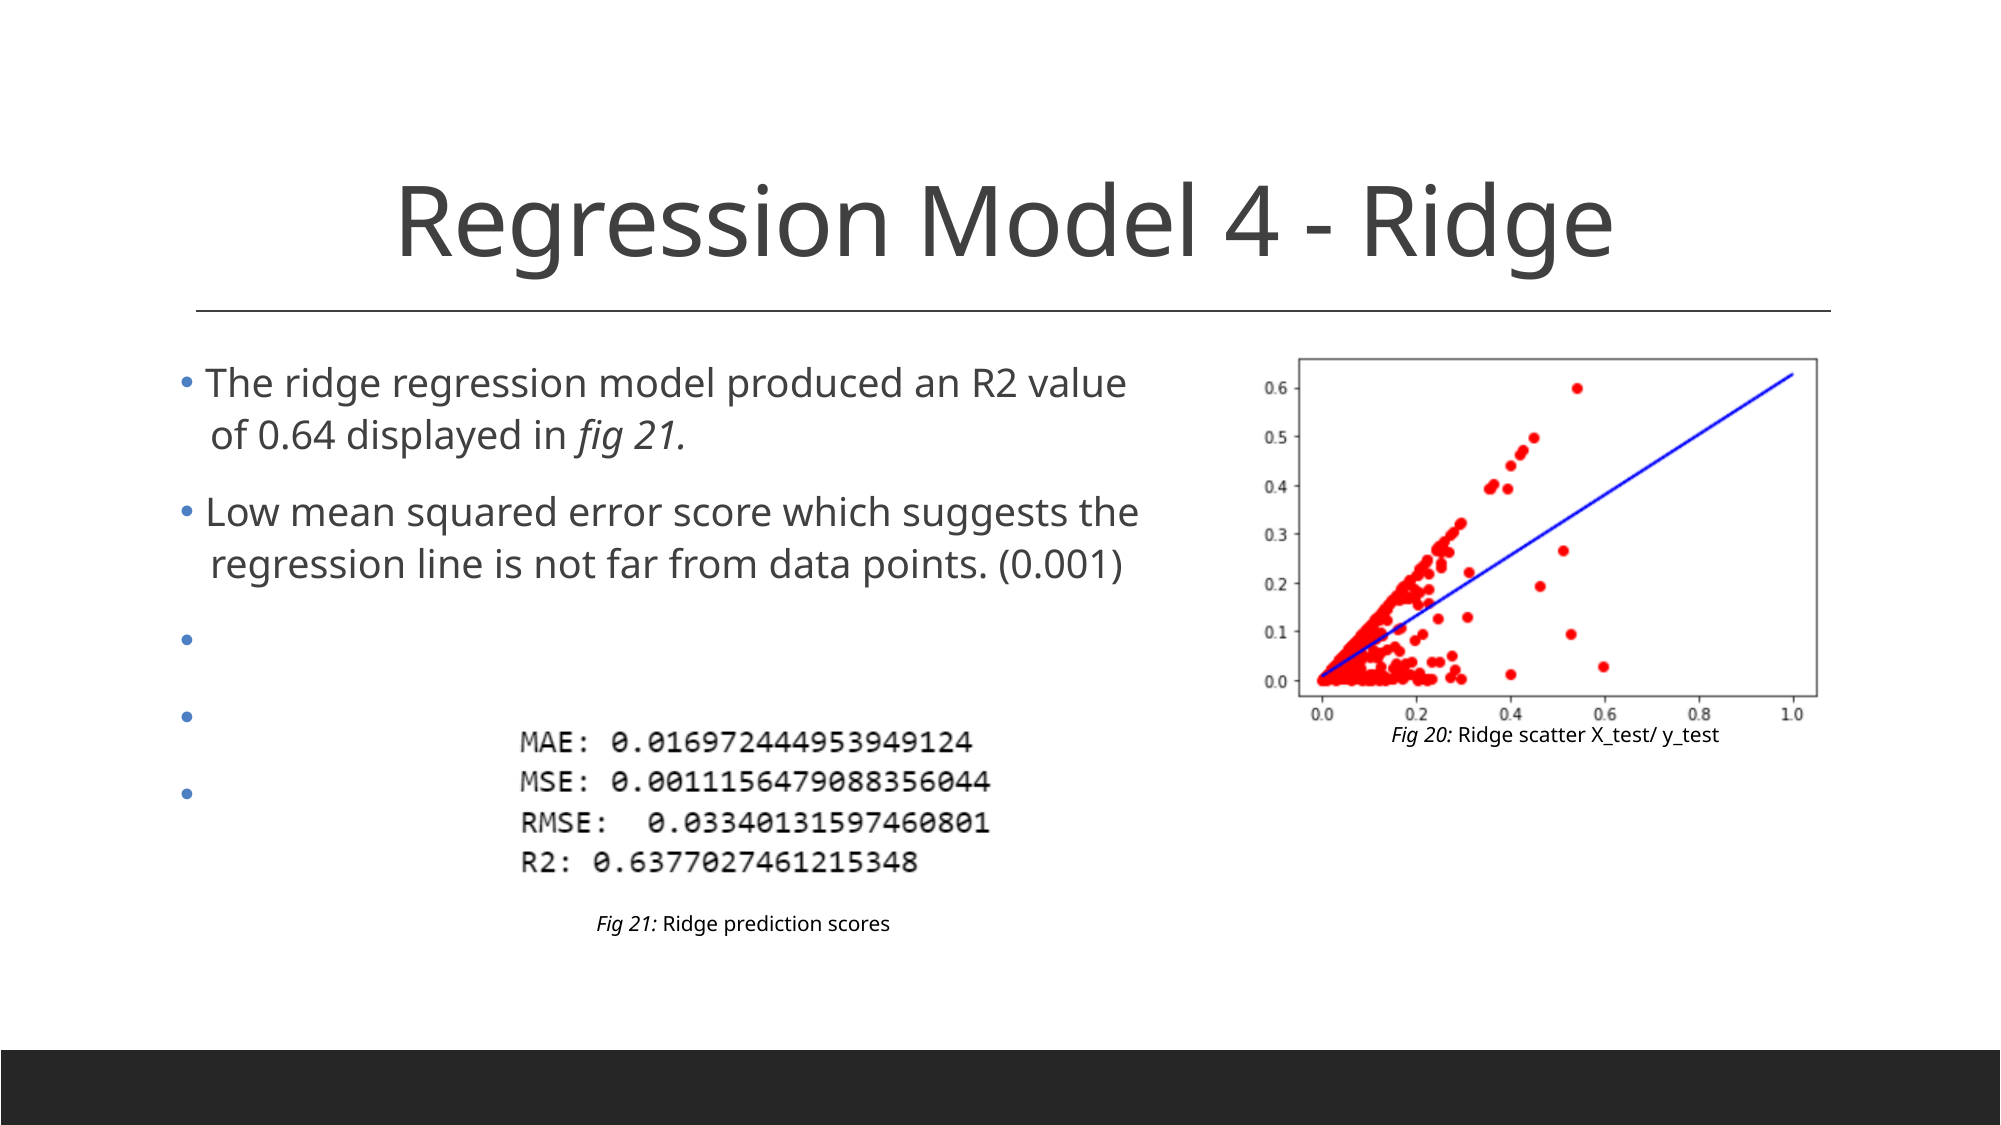

Regression Model 4 - Ridge
# The ridge regression model produced an R2 value of 0.64 displayed in fig 21.
 Low mean squared error score which suggests the regression line is not far from data points. (0.001)
Fig 20: Ridge scatter X_test/ y_test
Fig 21: Ridge prediction scores